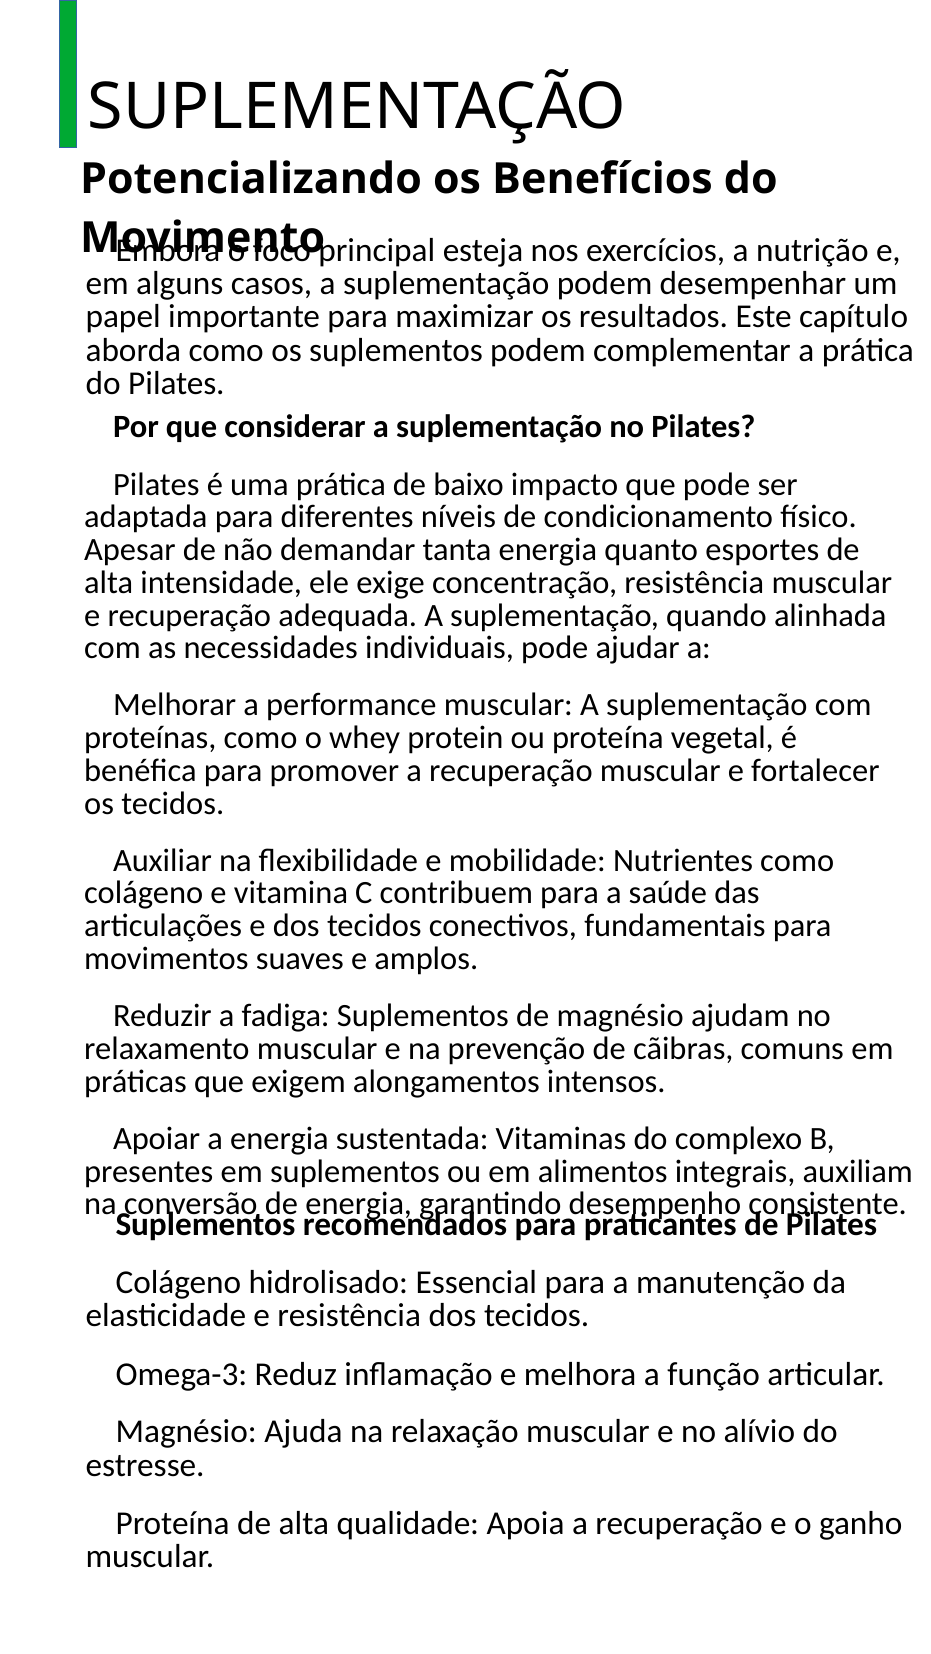

# SUPLEMENTAÇÃO
Potencializando os Benefícios do Movimento
 Embora o foco principal esteja nos exercícios, a nutrição e, em alguns casos, a suplementação podem desempenhar um papel importante para maximizar os resultados. Este capítulo aborda como os suplementos podem complementar a prática do Pilates.
 Por que considerar a suplementação no Pilates?
 Pilates é uma prática de baixo impacto que pode ser adaptada para diferentes níveis de condicionamento físico. Apesar de não demandar tanta energia quanto esportes de alta intensidade, ele exige concentração, resistência muscular e recuperação adequada. A suplementação, quando alinhada com as necessidades individuais, pode ajudar a:
 Melhorar a performance muscular: A suplementação com proteínas, como o whey protein ou proteína vegetal, é benéfica para promover a recuperação muscular e fortalecer os tecidos.
 Auxiliar na flexibilidade e mobilidade: Nutrientes como colágeno e vitamina C contribuem para a saúde das articulações e dos tecidos conectivos, fundamentais para movimentos suaves e amplos.
 Reduzir a fadiga: Suplementos de magnésio ajudam no relaxamento muscular e na prevenção de cãibras, comuns em práticas que exigem alongamentos intensos.
 Apoiar a energia sustentada: Vitaminas do complexo B, presentes em suplementos ou em alimentos integrais, auxiliam na conversão de energia, garantindo desempenho consistente.
 Suplementos recomendados para praticantes de Pilates
 Colágeno hidrolisado: Essencial para a manutenção da elasticidade e resistência dos tecidos.
 Omega-3: Reduz inflamação e melhora a função articular.
 Magnésio: Ajuda na relaxação muscular e no alívio do estresse.
 Proteína de alta qualidade: Apoia a recuperação e o ganho muscular.